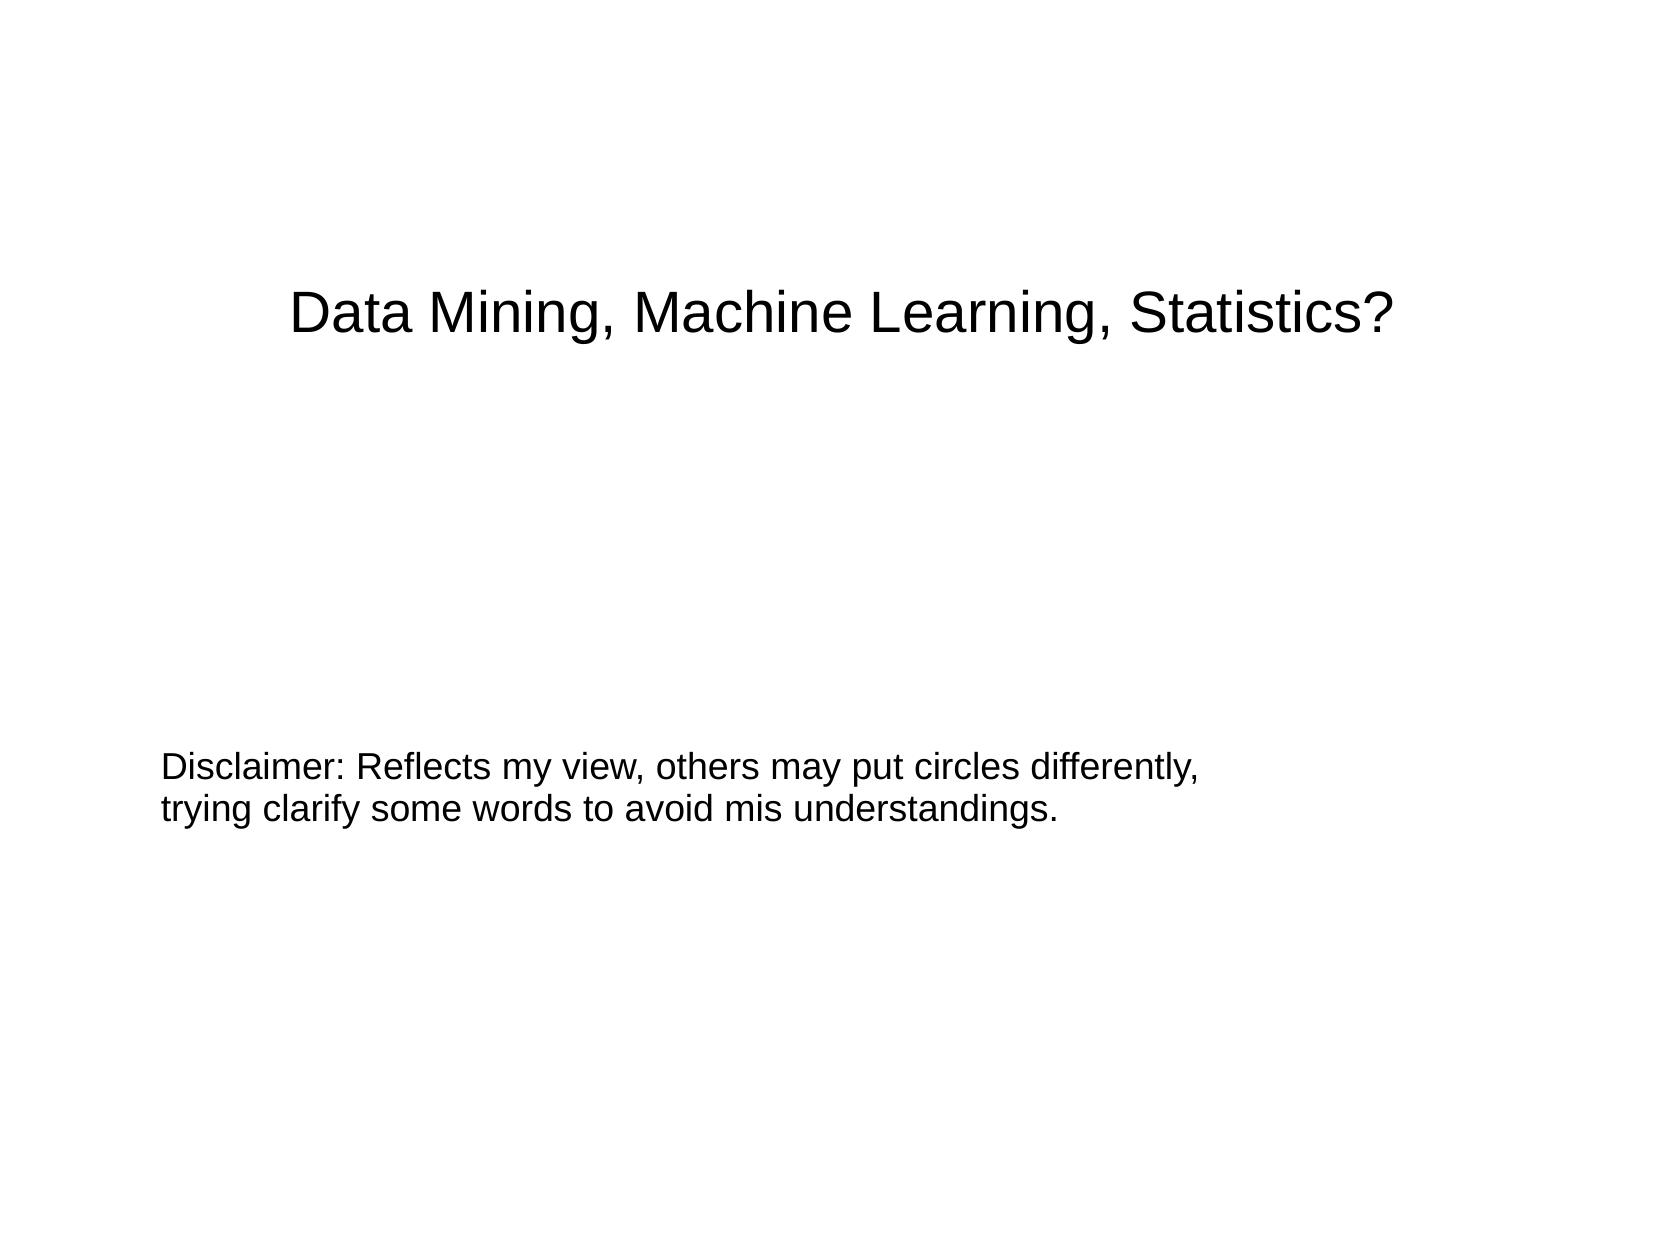

Data Mining, Machine Learning, Statistics?
Disclaimer: Reflects my view, others may put circles differently,
trying clarify some words to avoid mis understandings.